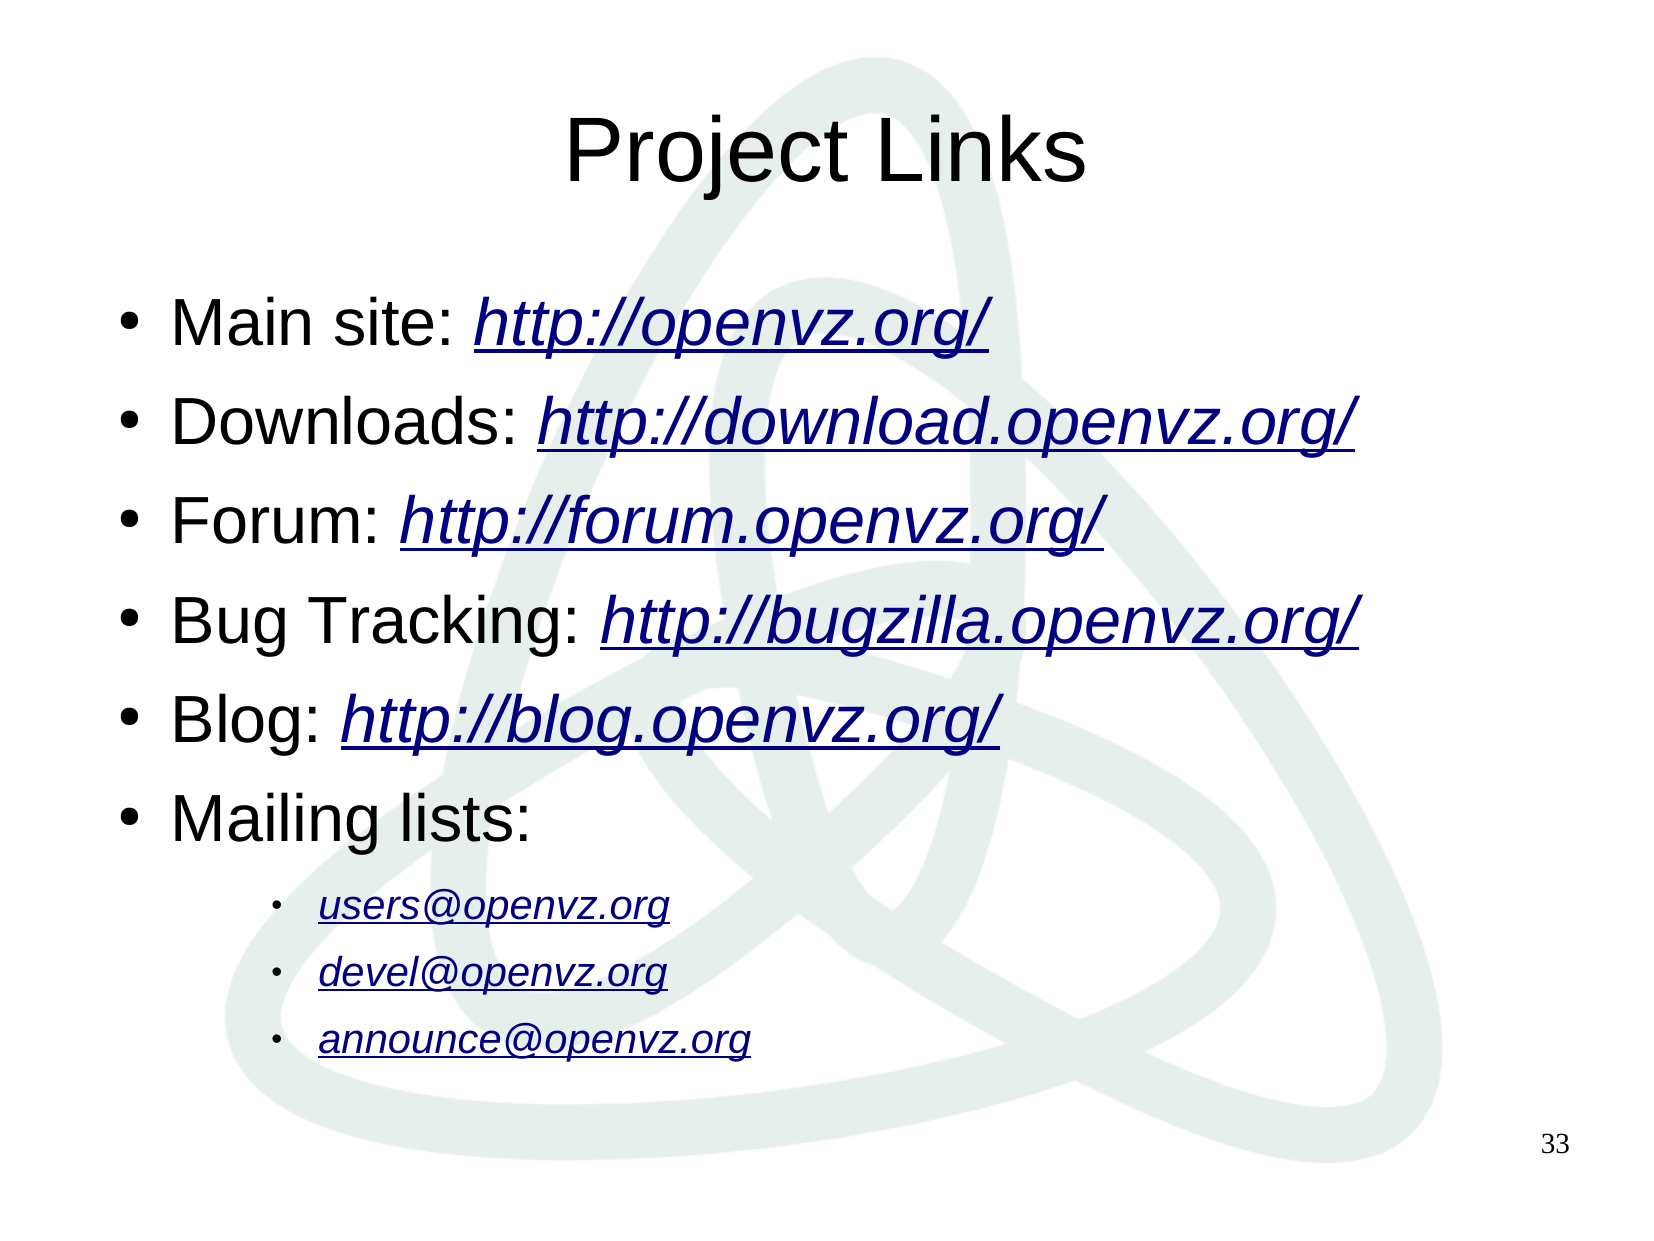

# Project Links
Main site: http://openvz.org/
Downloads: http://download.openvz.org/
Forum: http://forum.openvz.org/
Bug Tracking: http://bugzilla.openvz.org/
Blog: http://blog.openvz.org/
Mailing lists:
users@openvz.org
devel@openvz.org
announce@openvz.org